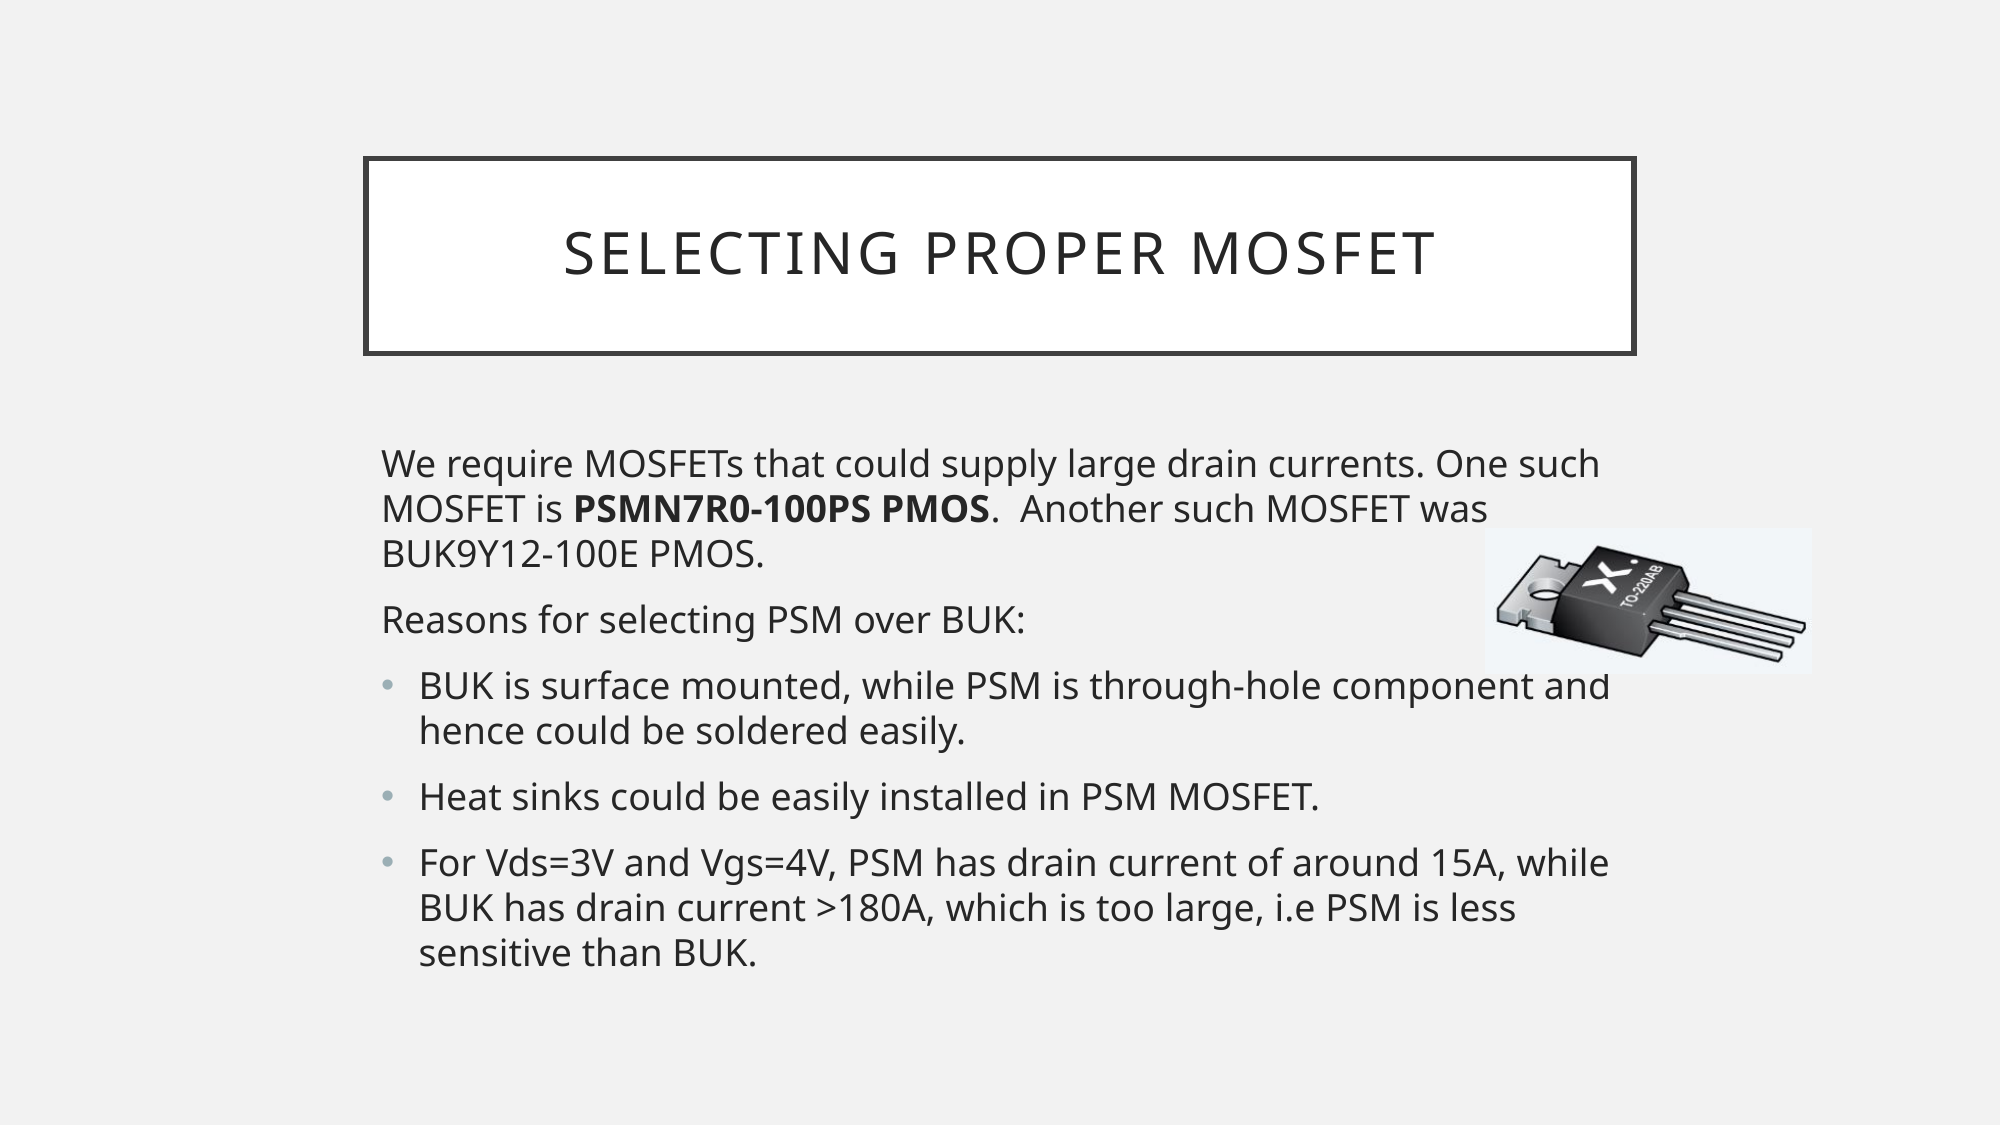

# Selecting proper mosfet
We require MOSFETs that could supply large drain currents. One such MOSFET is PSMN7R0-100PS PMOS. Another such MOSFET was BUK9Y12-100E PMOS.
Reasons for selecting PSM over BUK:
BUK is surface mounted, while PSM is through-hole component and hence could be soldered easily.
Heat sinks could be easily installed in PSM MOSFET.
For Vds=3V and Vgs=4V, PSM has drain current of around 15A, while BUK has drain current >180A, which is too large, i.e PSM is less sensitive than BUK.